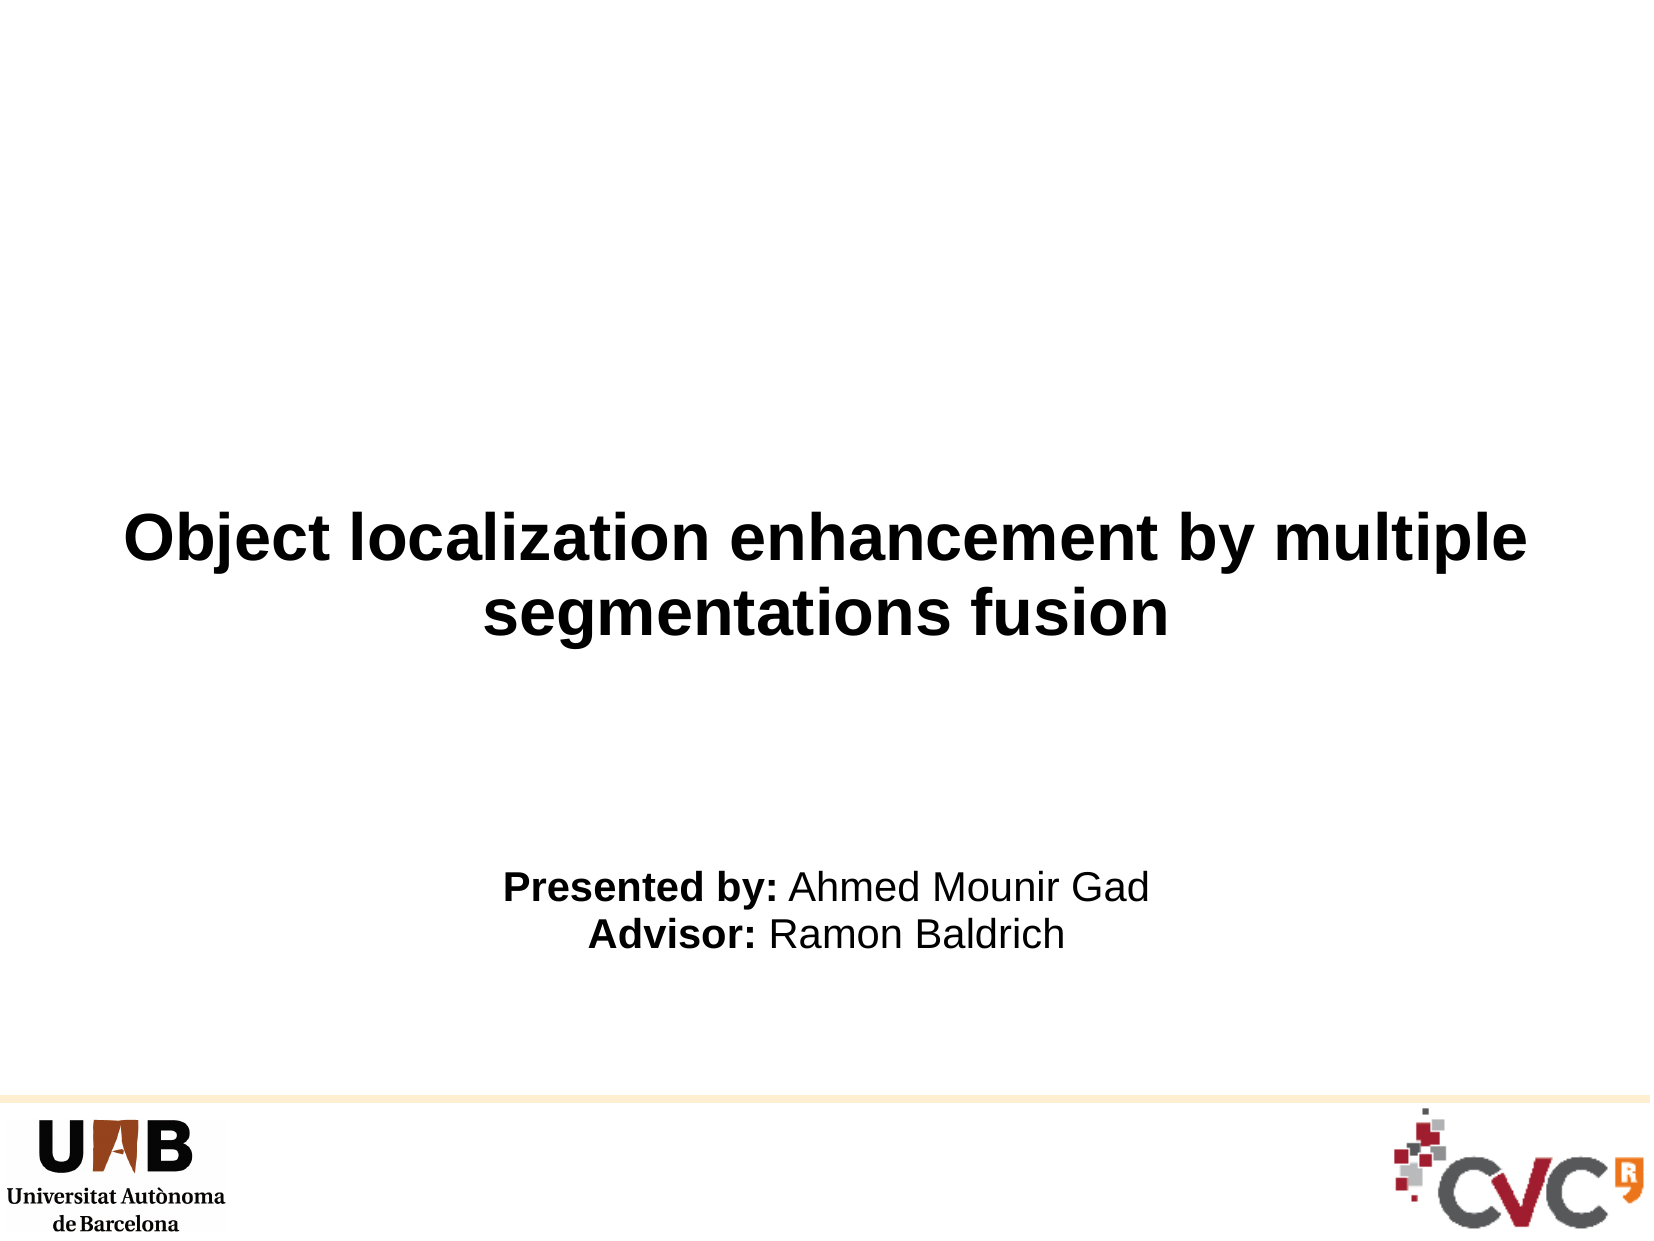

# Object localization enhancement by multiple segmentations fusion
Presented by: Ahmed Mounir Gad
Advisor: Ramon Baldrich